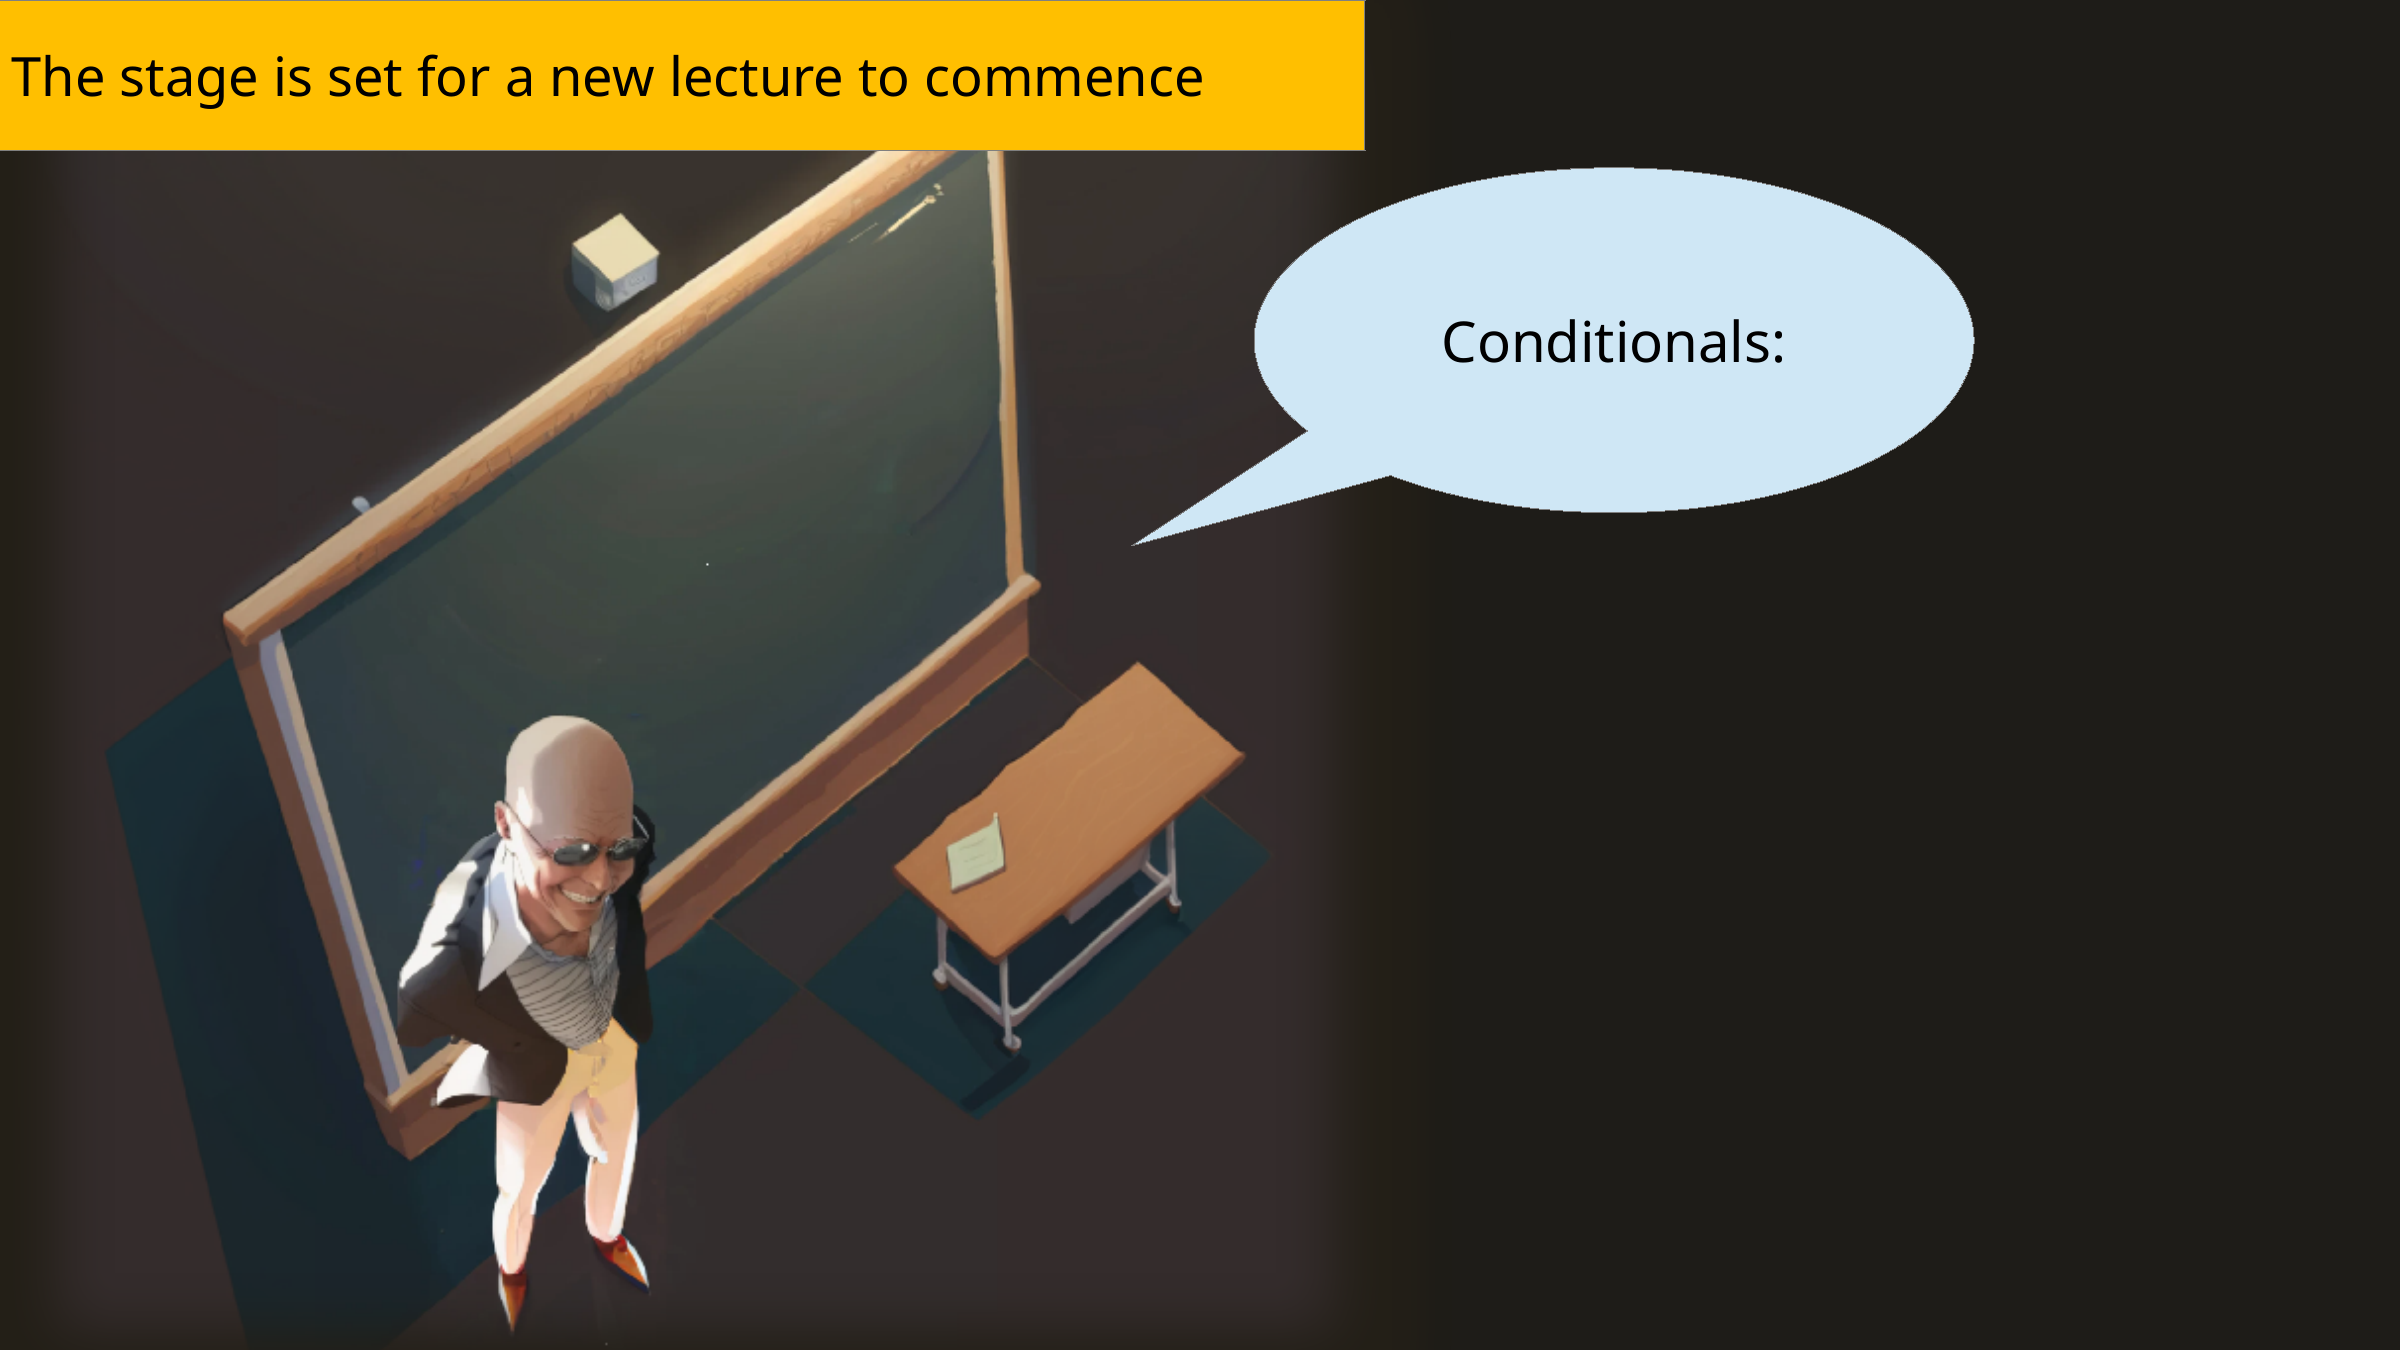

The stage is set for a new lecture to commence
Conditionals: